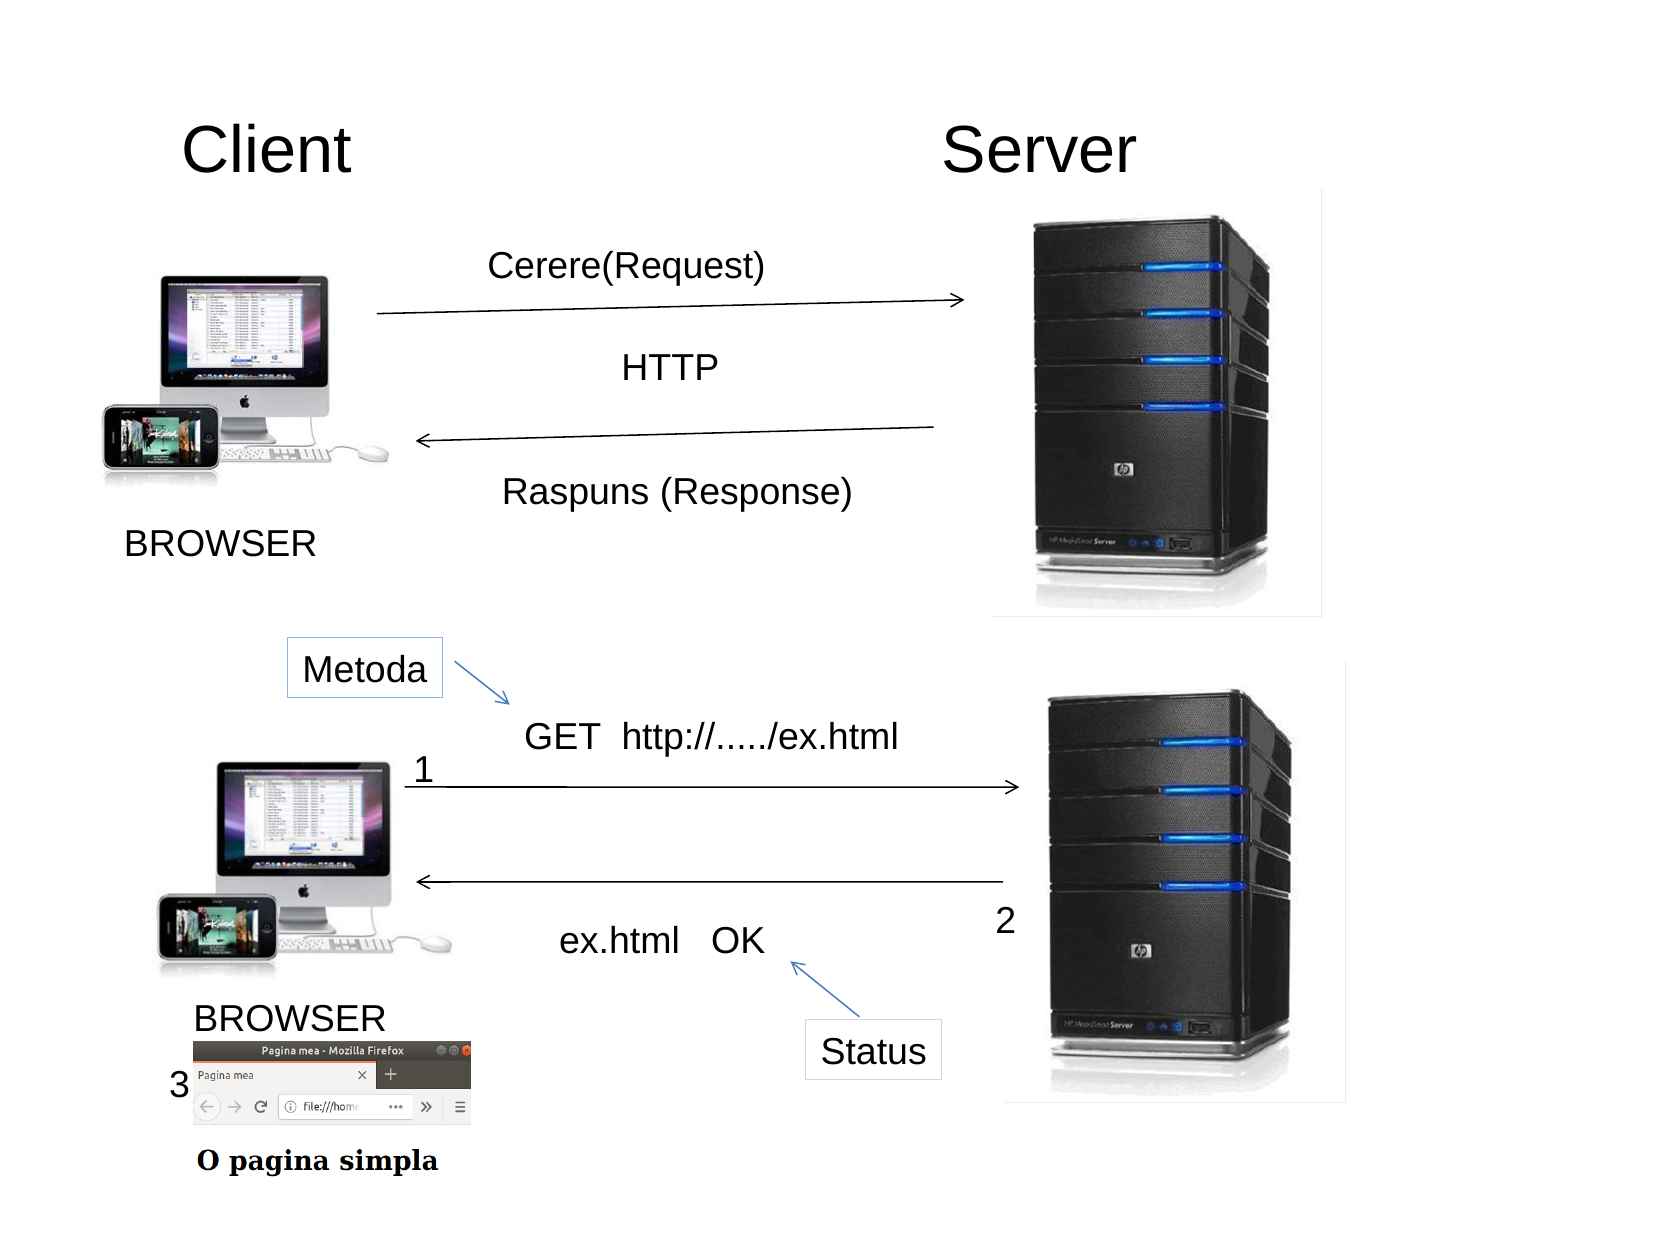

Client Server
Cerere(Request)
HTTP
Raspuns (Response)
BROWSER
Metoda
GET http://...../ex.html
1
2
ex.html OK
BROWSER
Status
3